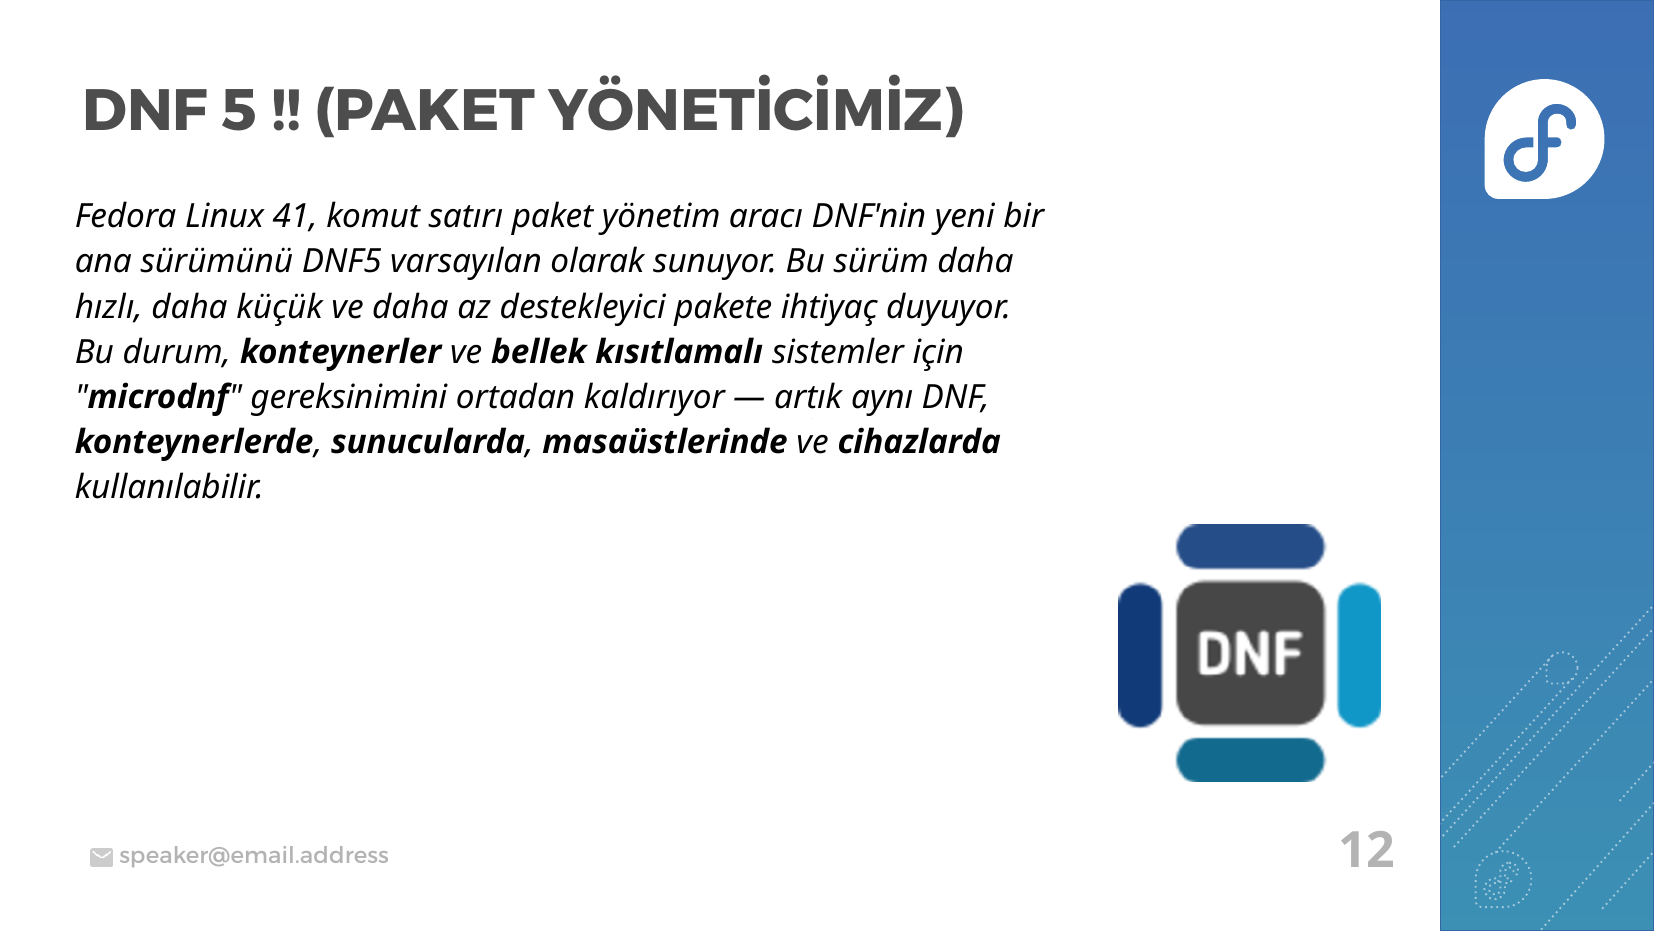

# DNF 5 !! (Paket YÖNETİCİMİZ)
Fedora Linux 41, komut satırı paket yönetim aracı DNF'nin yeni bir ana sürümünü DNF5 varsayılan olarak sunuyor. Bu sürüm daha hızlı, daha küçük ve daha az destekleyici pakete ihtiyaç duyuyor. Bu durum, konteynerler ve bellek kısıtlamalı sistemler için "microdnf" gereksinimini ortadan kaldırıyor — artık aynı DNF, konteynerlerde, sunucularda, masaüstlerinde ve cihazlarda kullanılabilir.
12